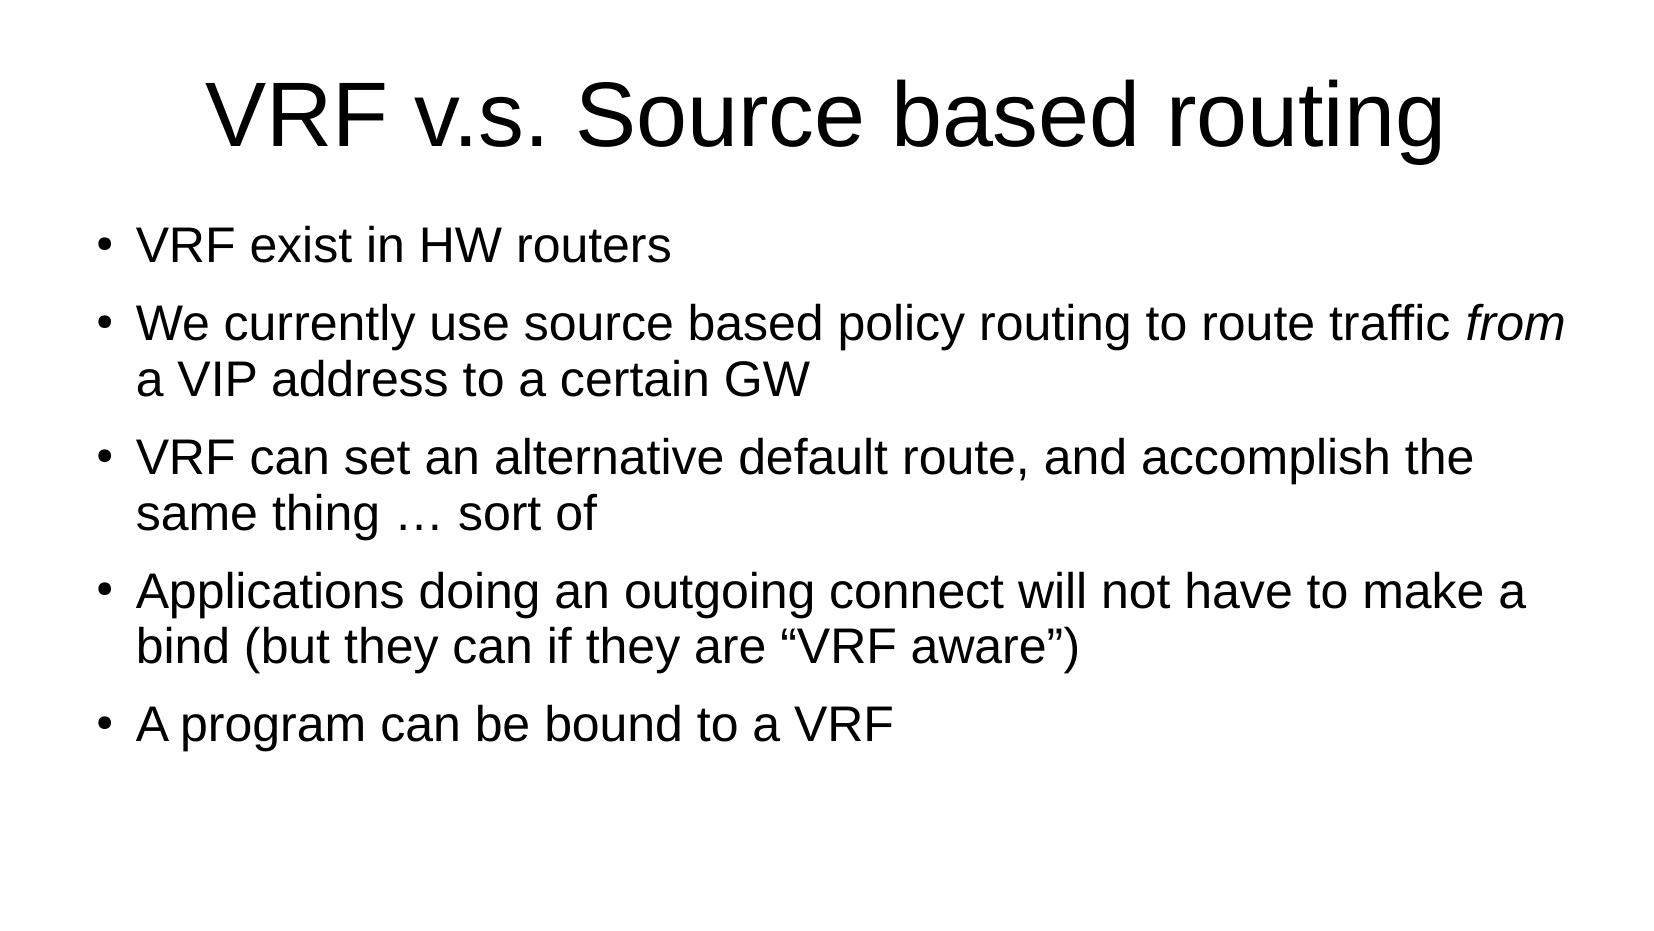

# VRF v.s. Source based routing
VRF exist in HW routers
We currently use source based policy routing to route traffic from a VIP address to a certain GW
VRF can set an alternative default route, and accomplish the same thing … sort of
Applications doing an outgoing connect will not have to make a bind (but they can if they are “VRF aware”)
A program can be bound to a VRF